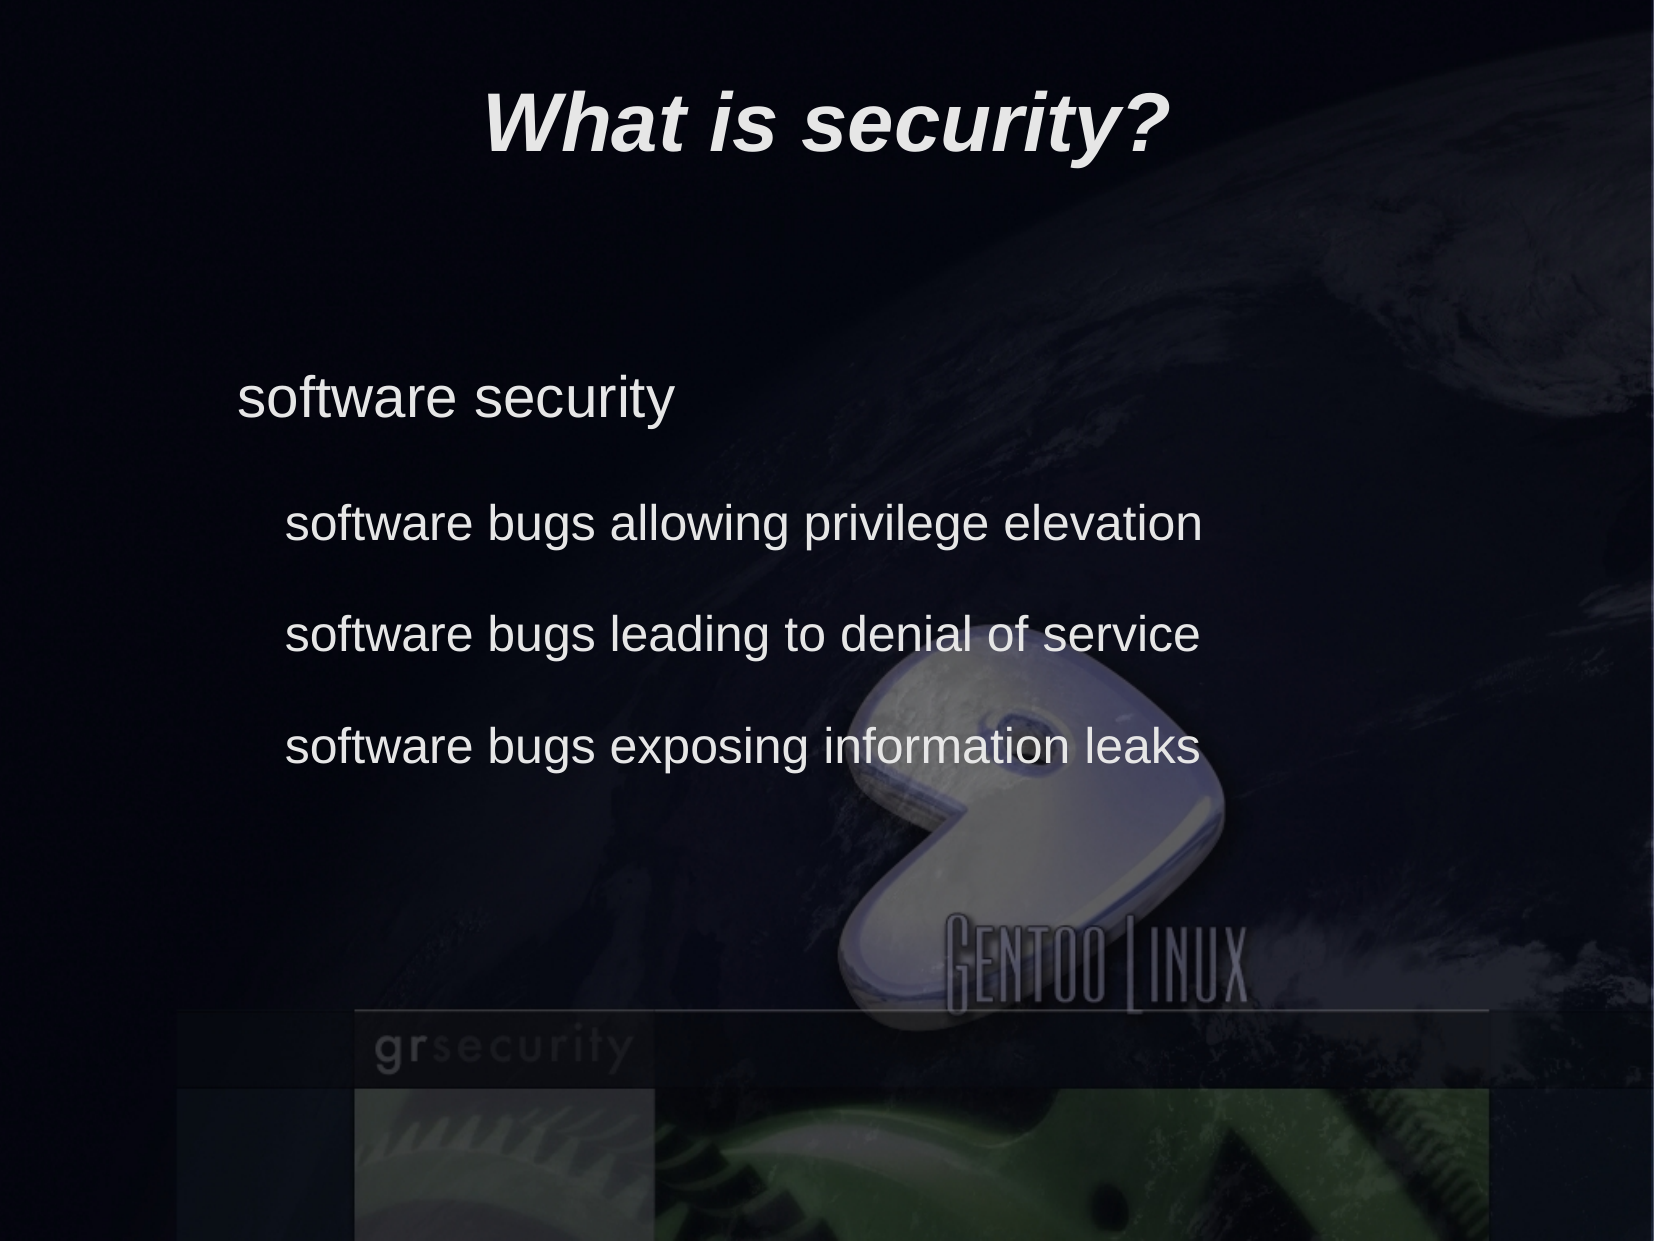

# What is security?
software security
software bugs allowing privilege elevation
software bugs leading to denial of service
software bugs exposing information leaks